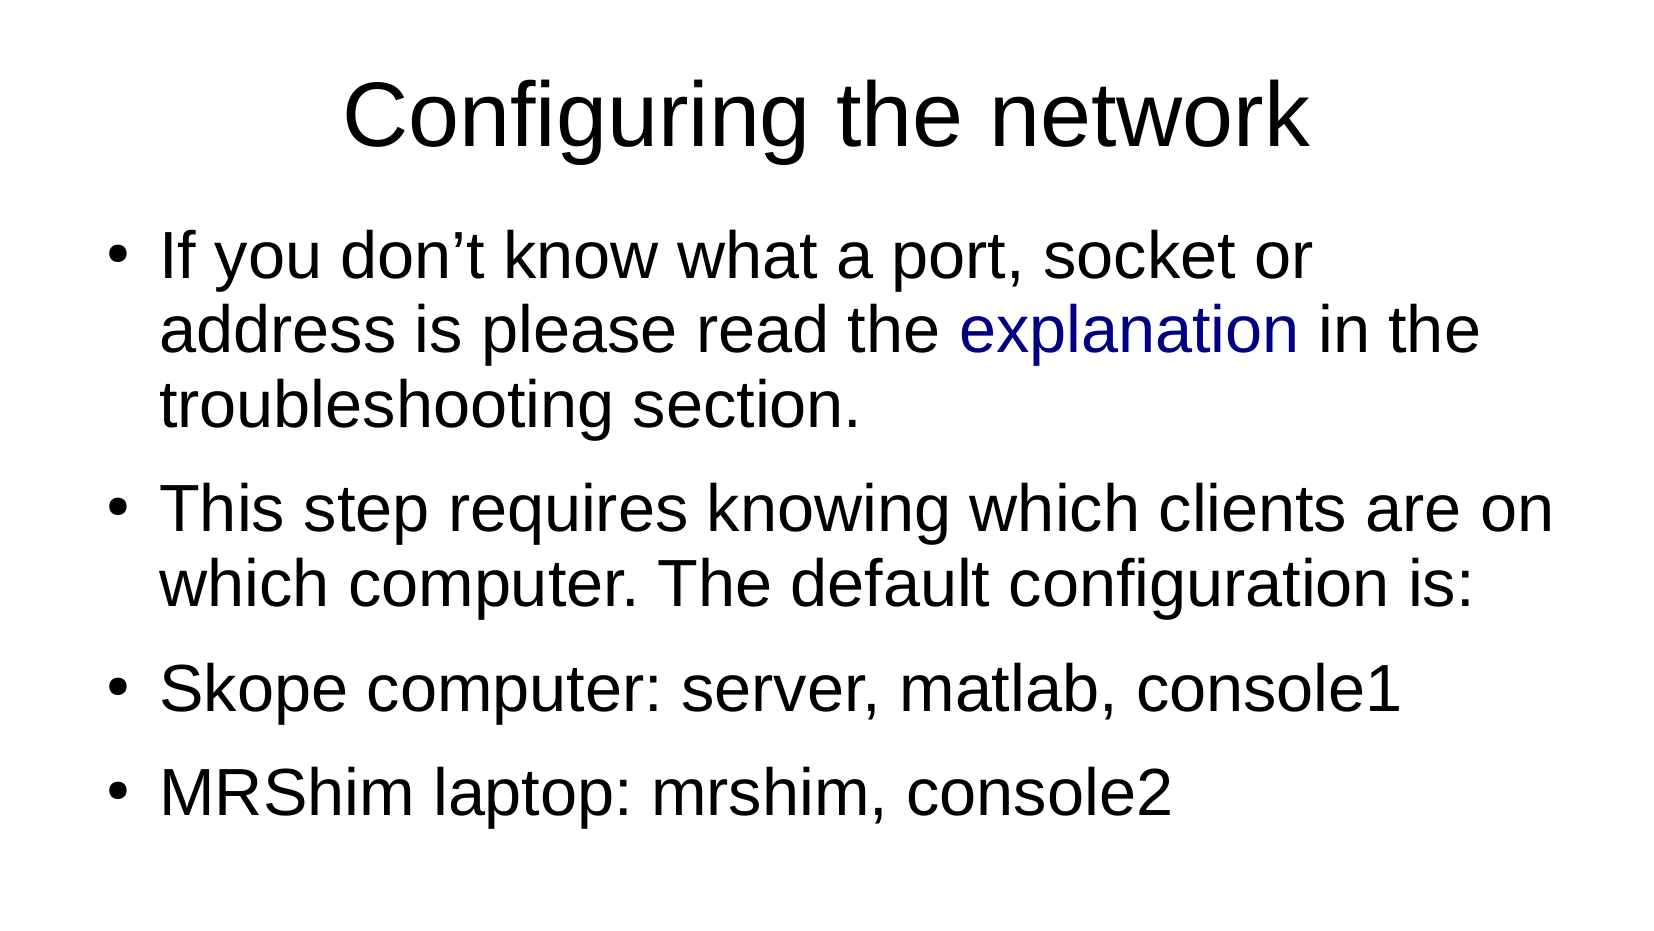

# Configuring the network
If you don’t know what a port, socket or address is please read the explanation in the troubleshooting section.
This step requires knowing which clients are on which computer. The default configuration is:
Skope computer: server, matlab, console1
MRShim laptop: mrshim, console2